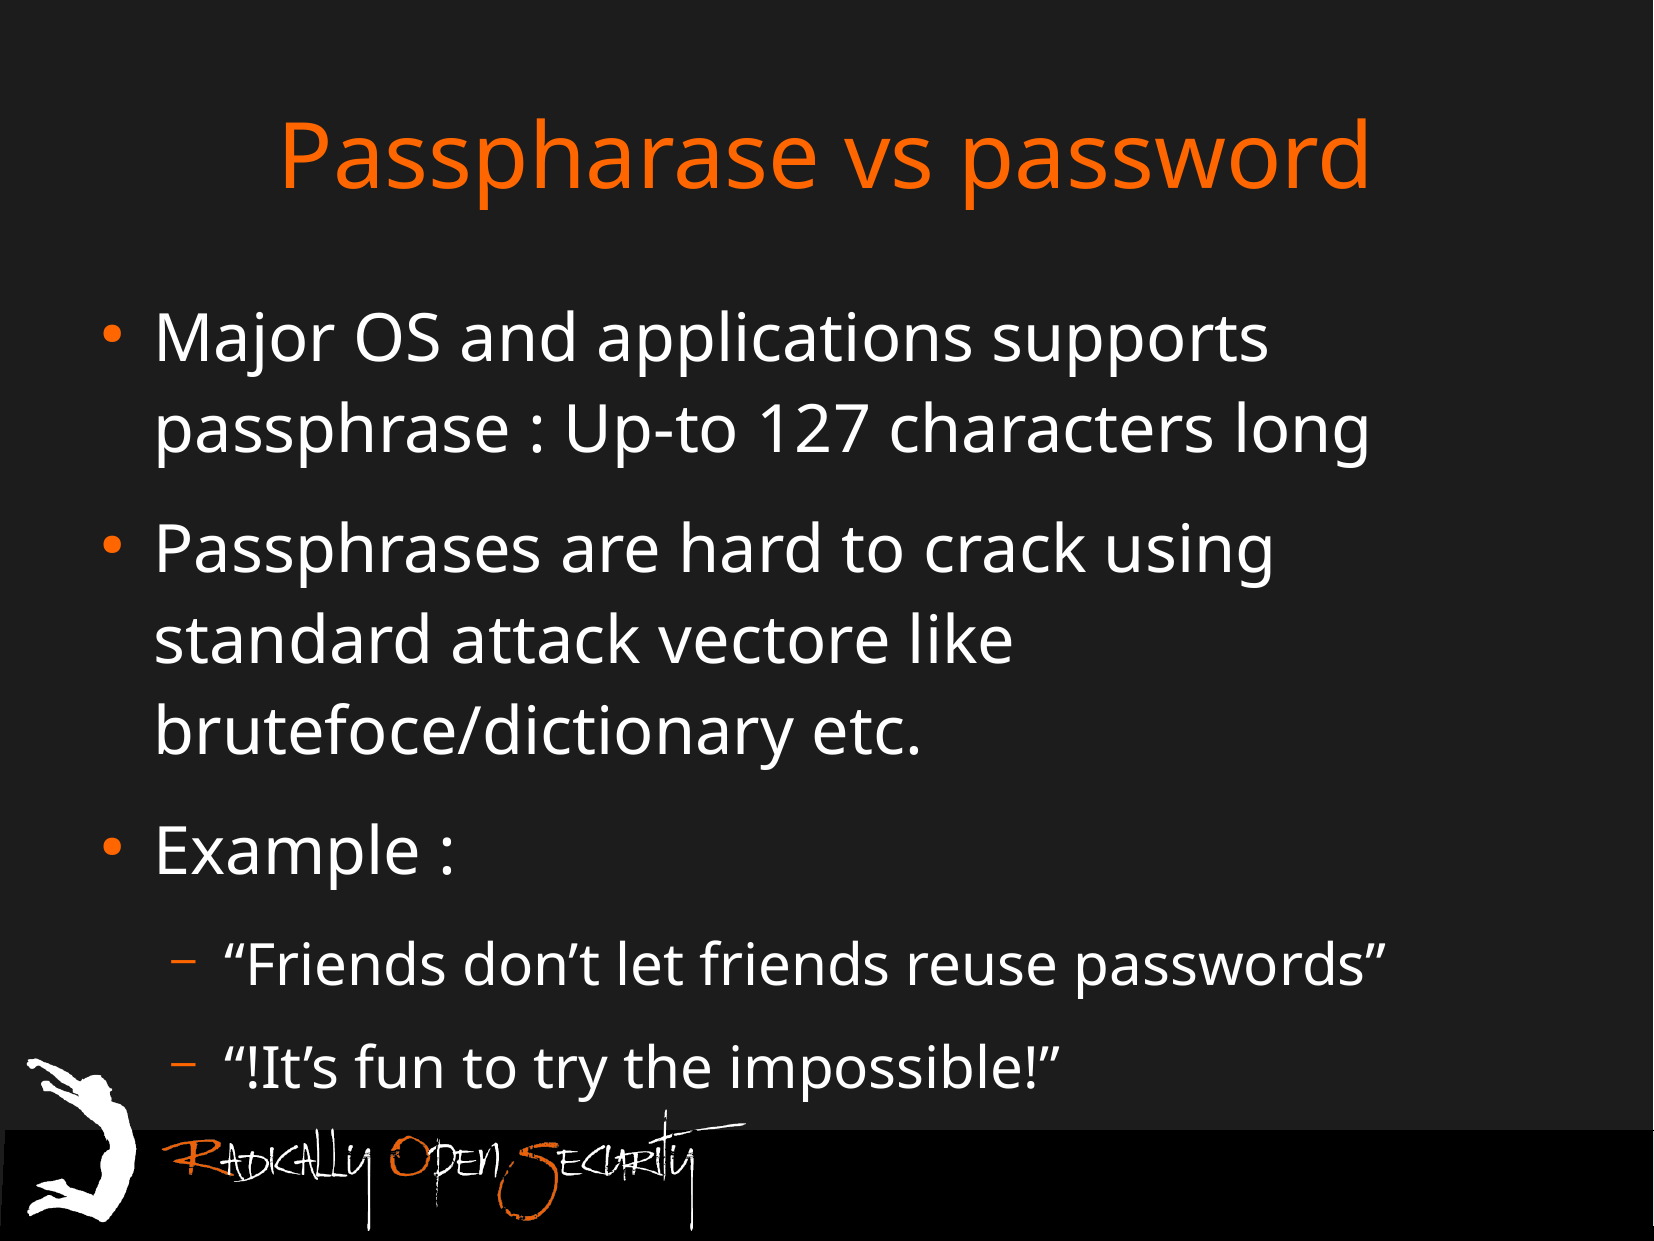

# Passpharase vs password
Major OS and applications supports passphrase : Up-to 127 characters long
Passphrases are hard to crack using standard attack vectore like brutefoce/dictionary etc.
Example :
“Friends don’t let friends reuse passwords”
“!It’s fun to try the impossible!”